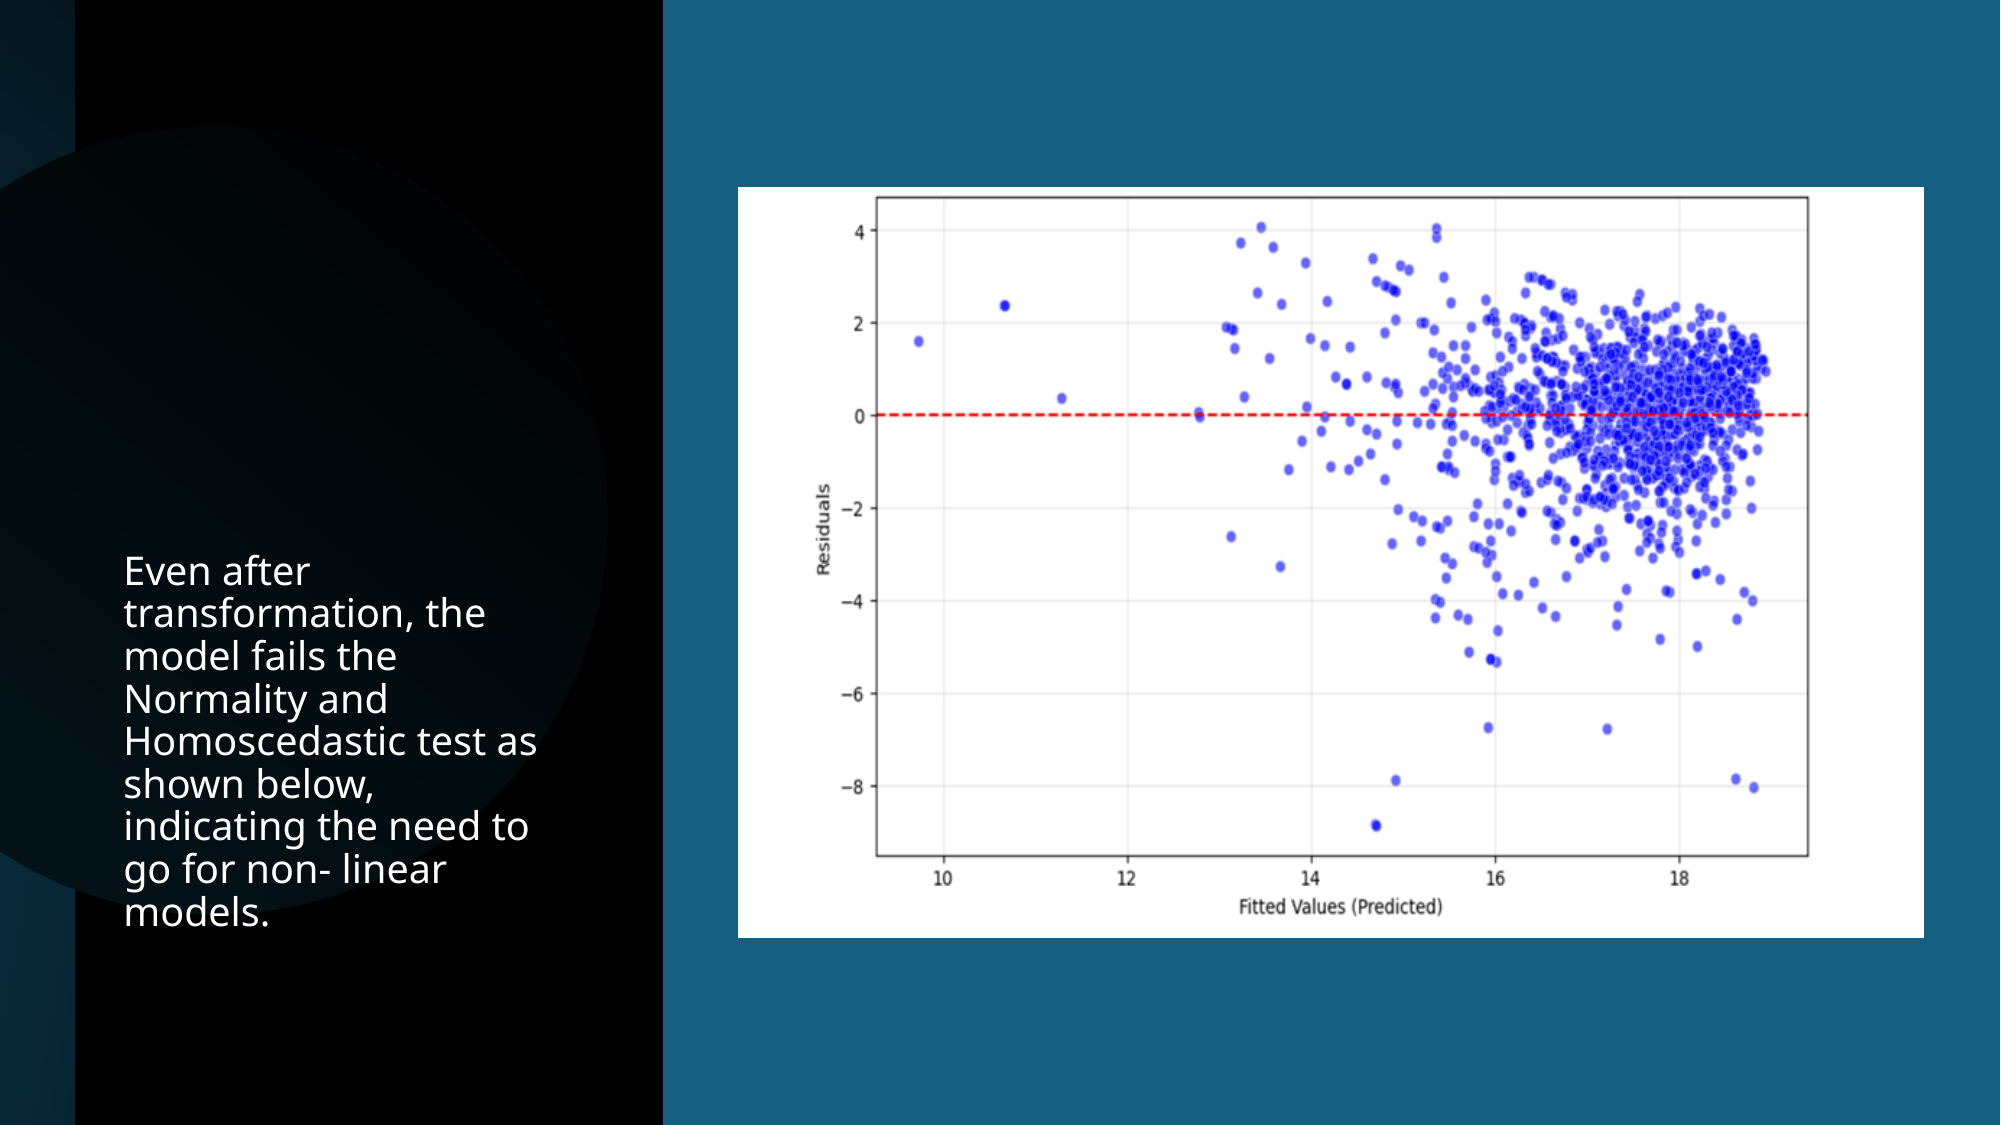

# Even after transformation, the model fails the Normality and Homoscedastic test as shown below, indicating the need to go for non- linear models.